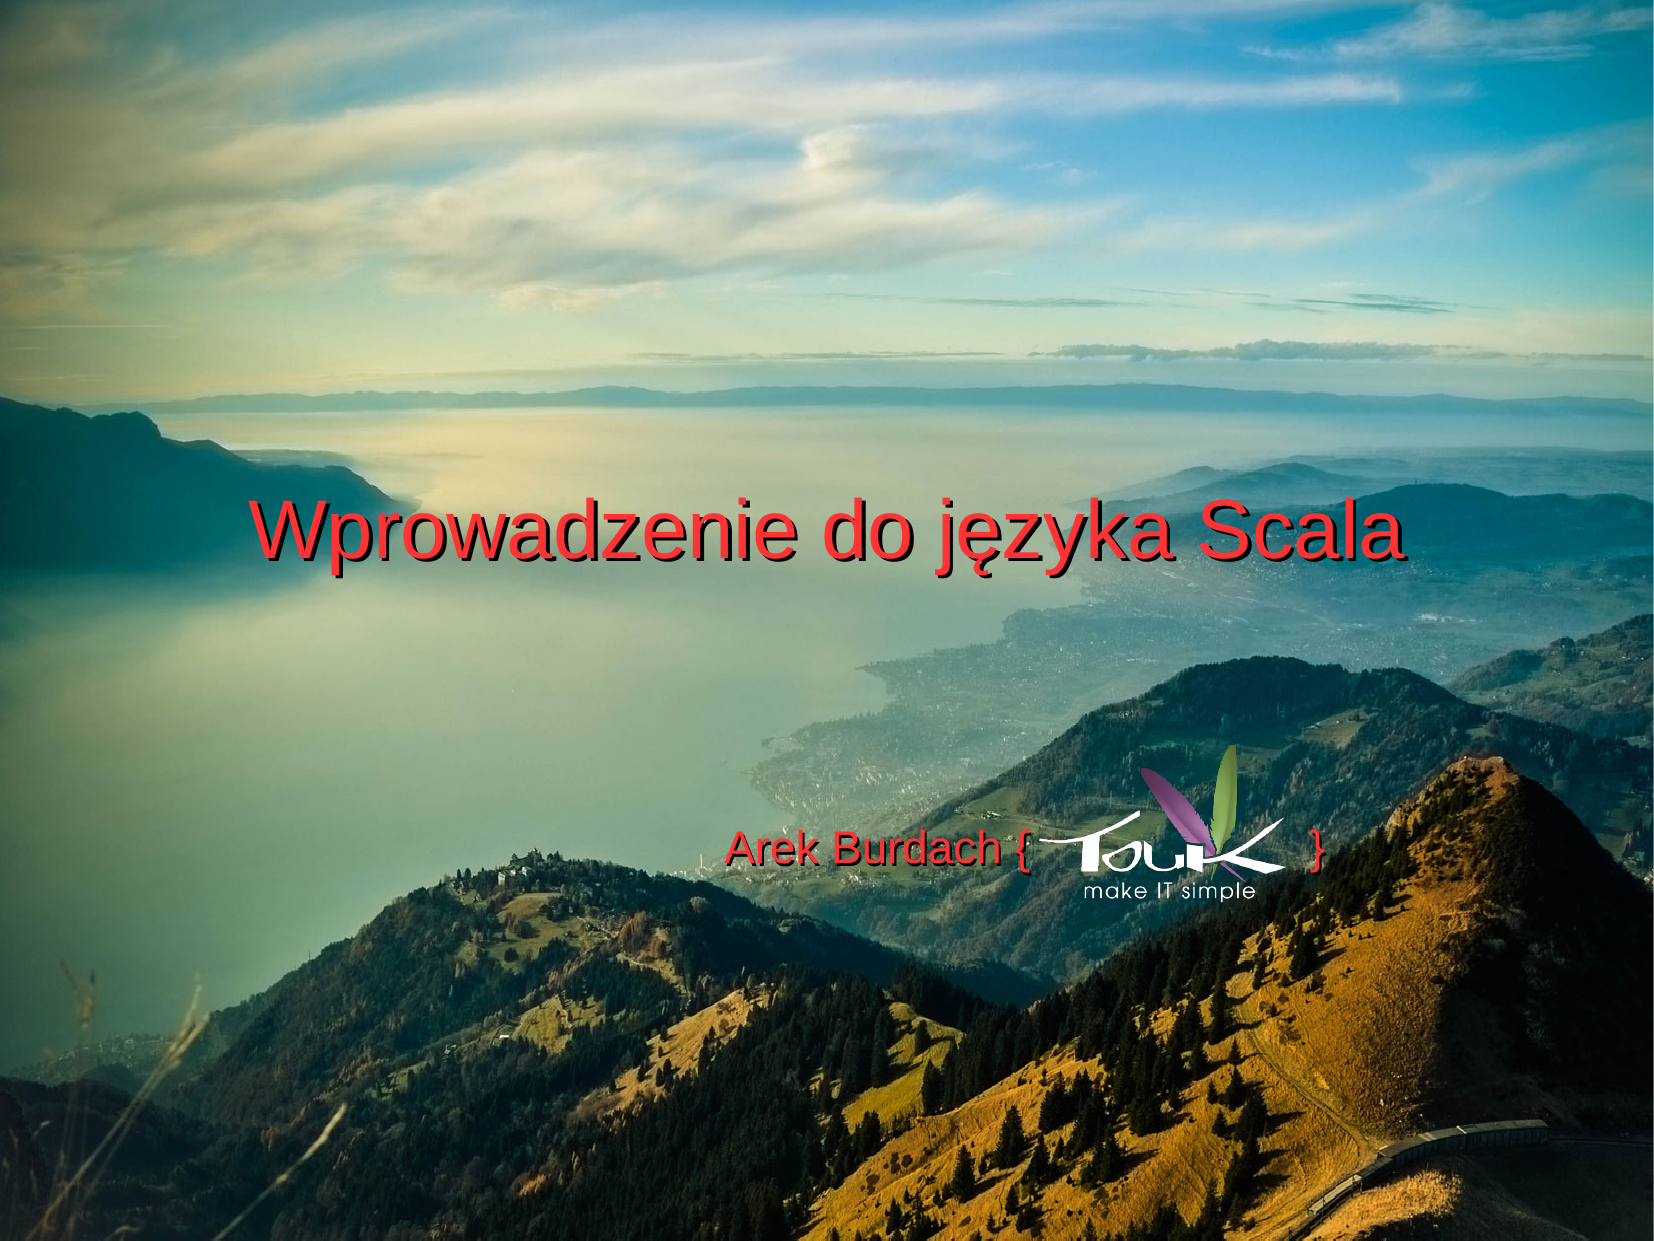

# Wprowadzenie do języka Scala
 Arek Burdach { }